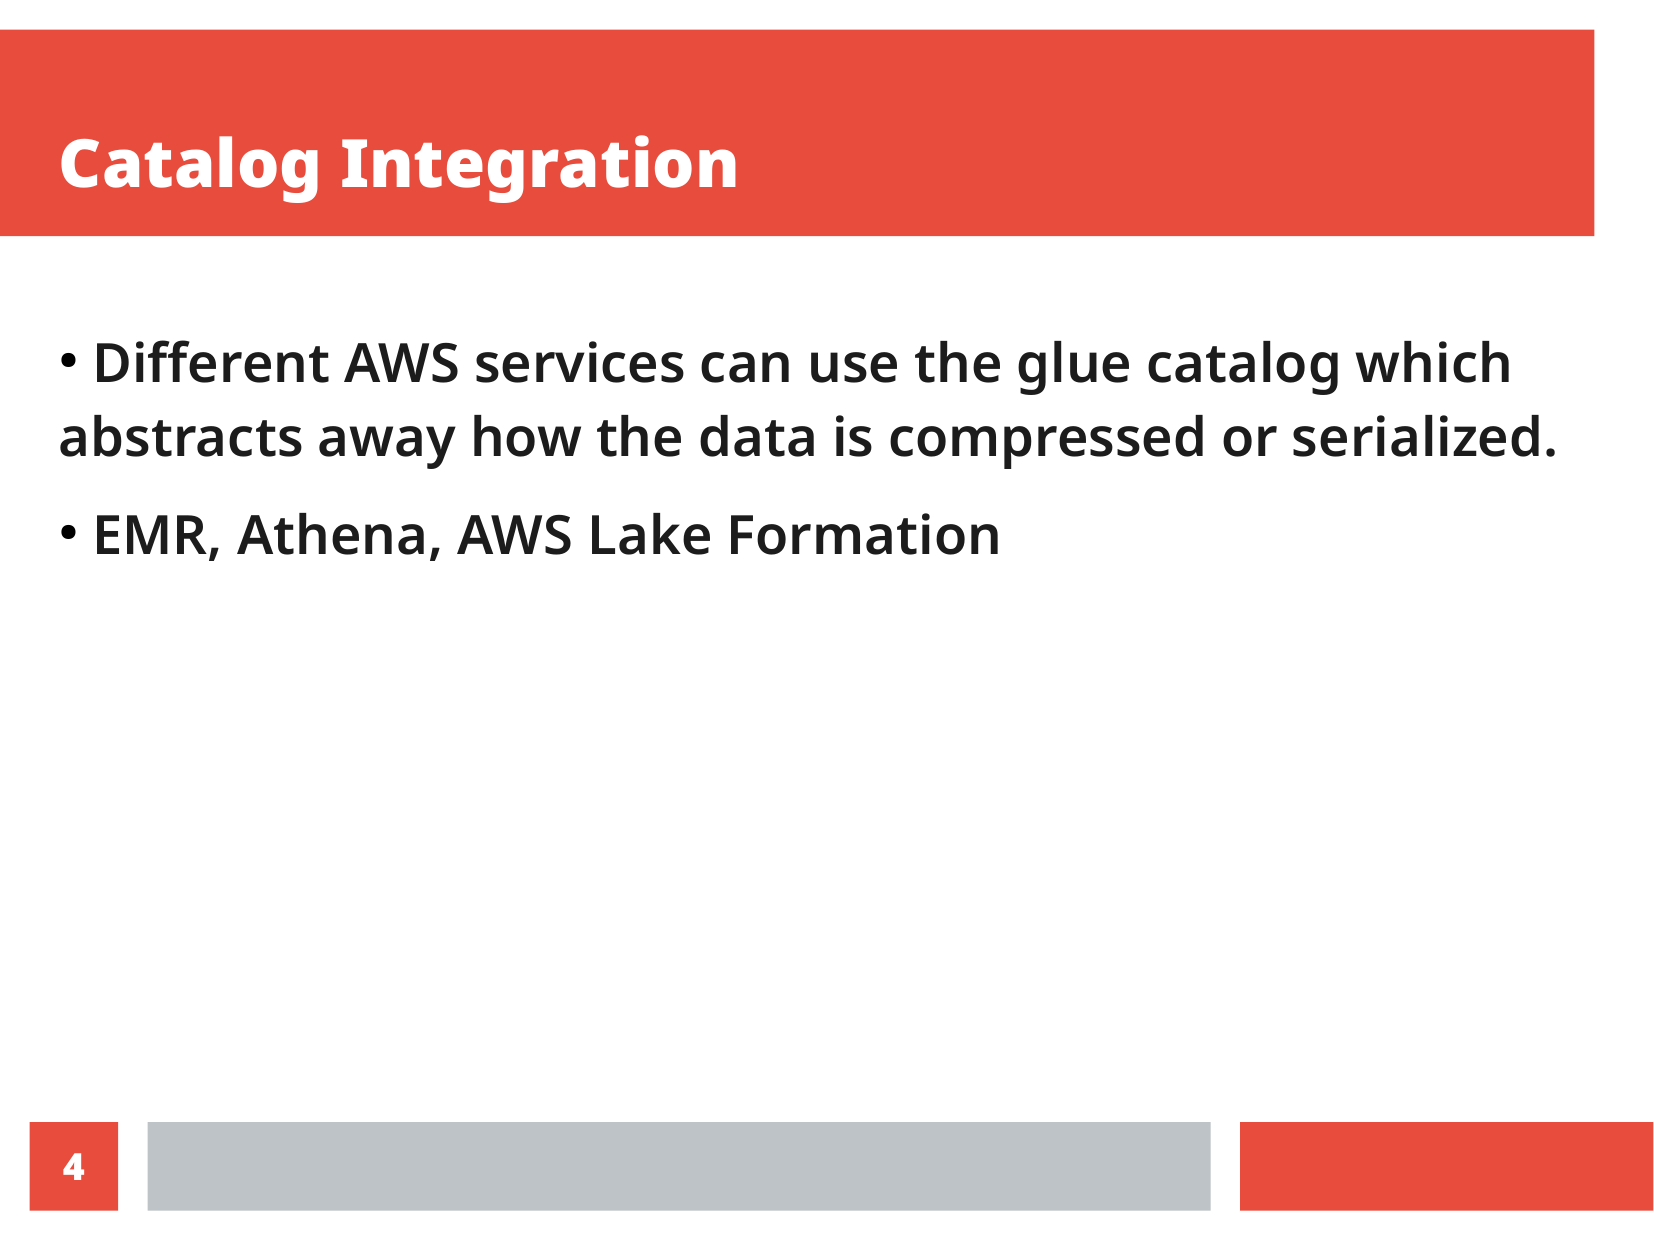

# Catalog Integration
 Different AWS services can use the glue catalog which abstracts away how the data is compressed or serialized.
 EMR, Athena, AWS Lake Formation
4